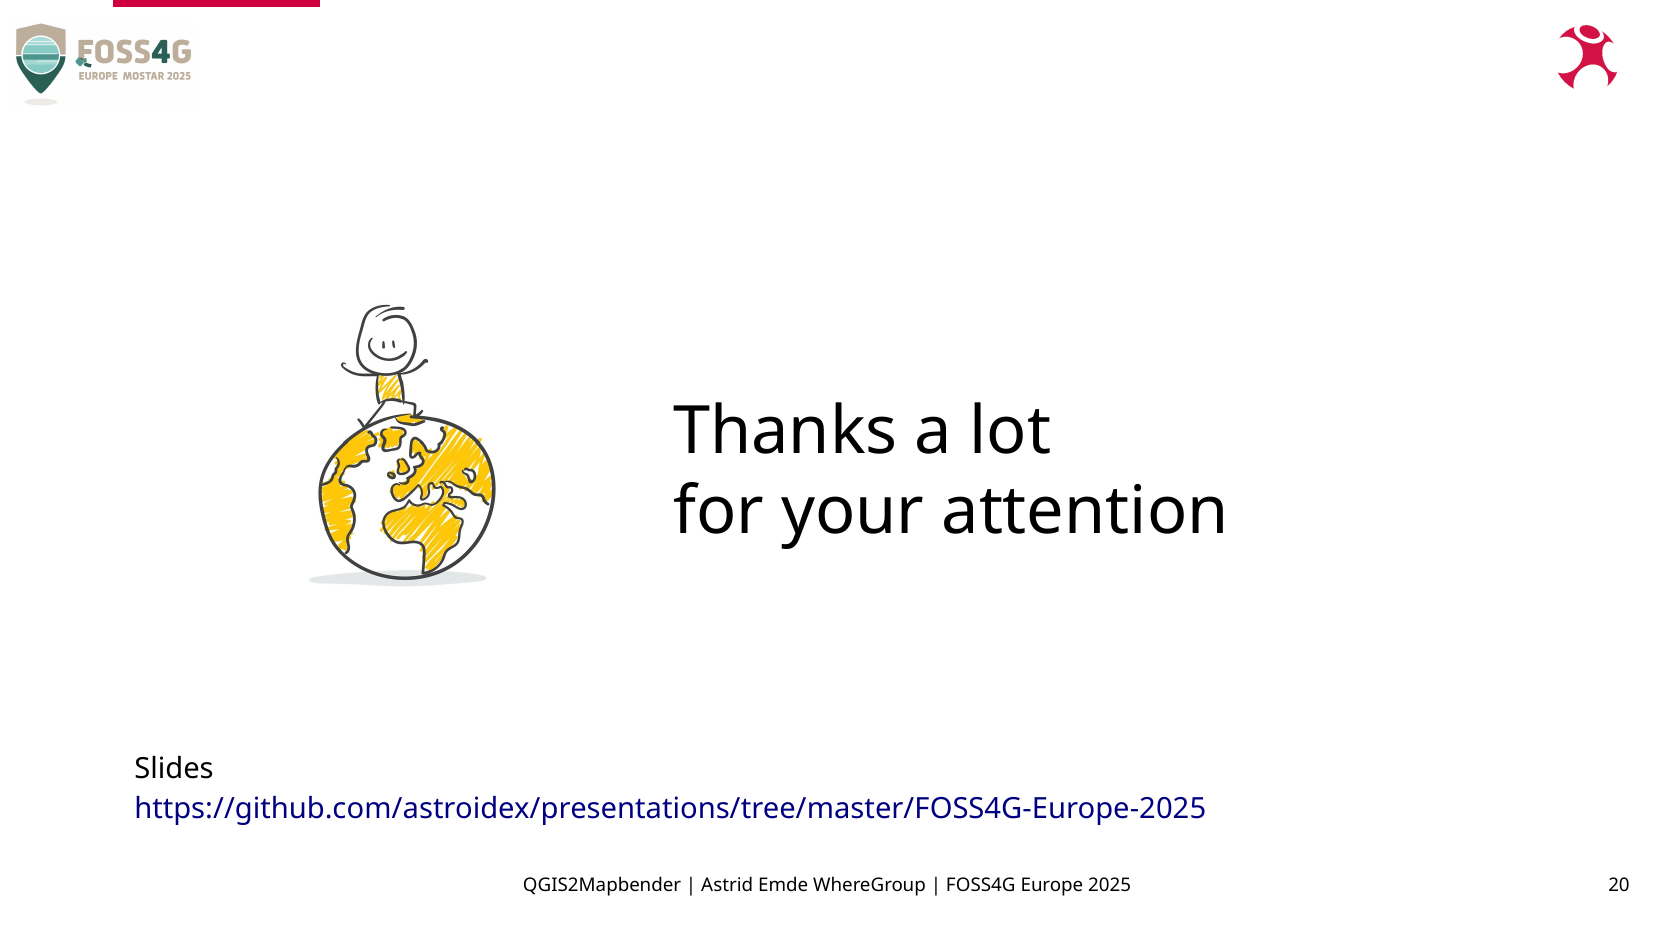

Thanks a lot
for your attention
Slides
https://github.com/astroidex/presentations/tree/master/FOSS4G-Europe-2025
QGIS2Mapbender | Astrid Emde WhereGroup | FOSS4G Europe 2025
20